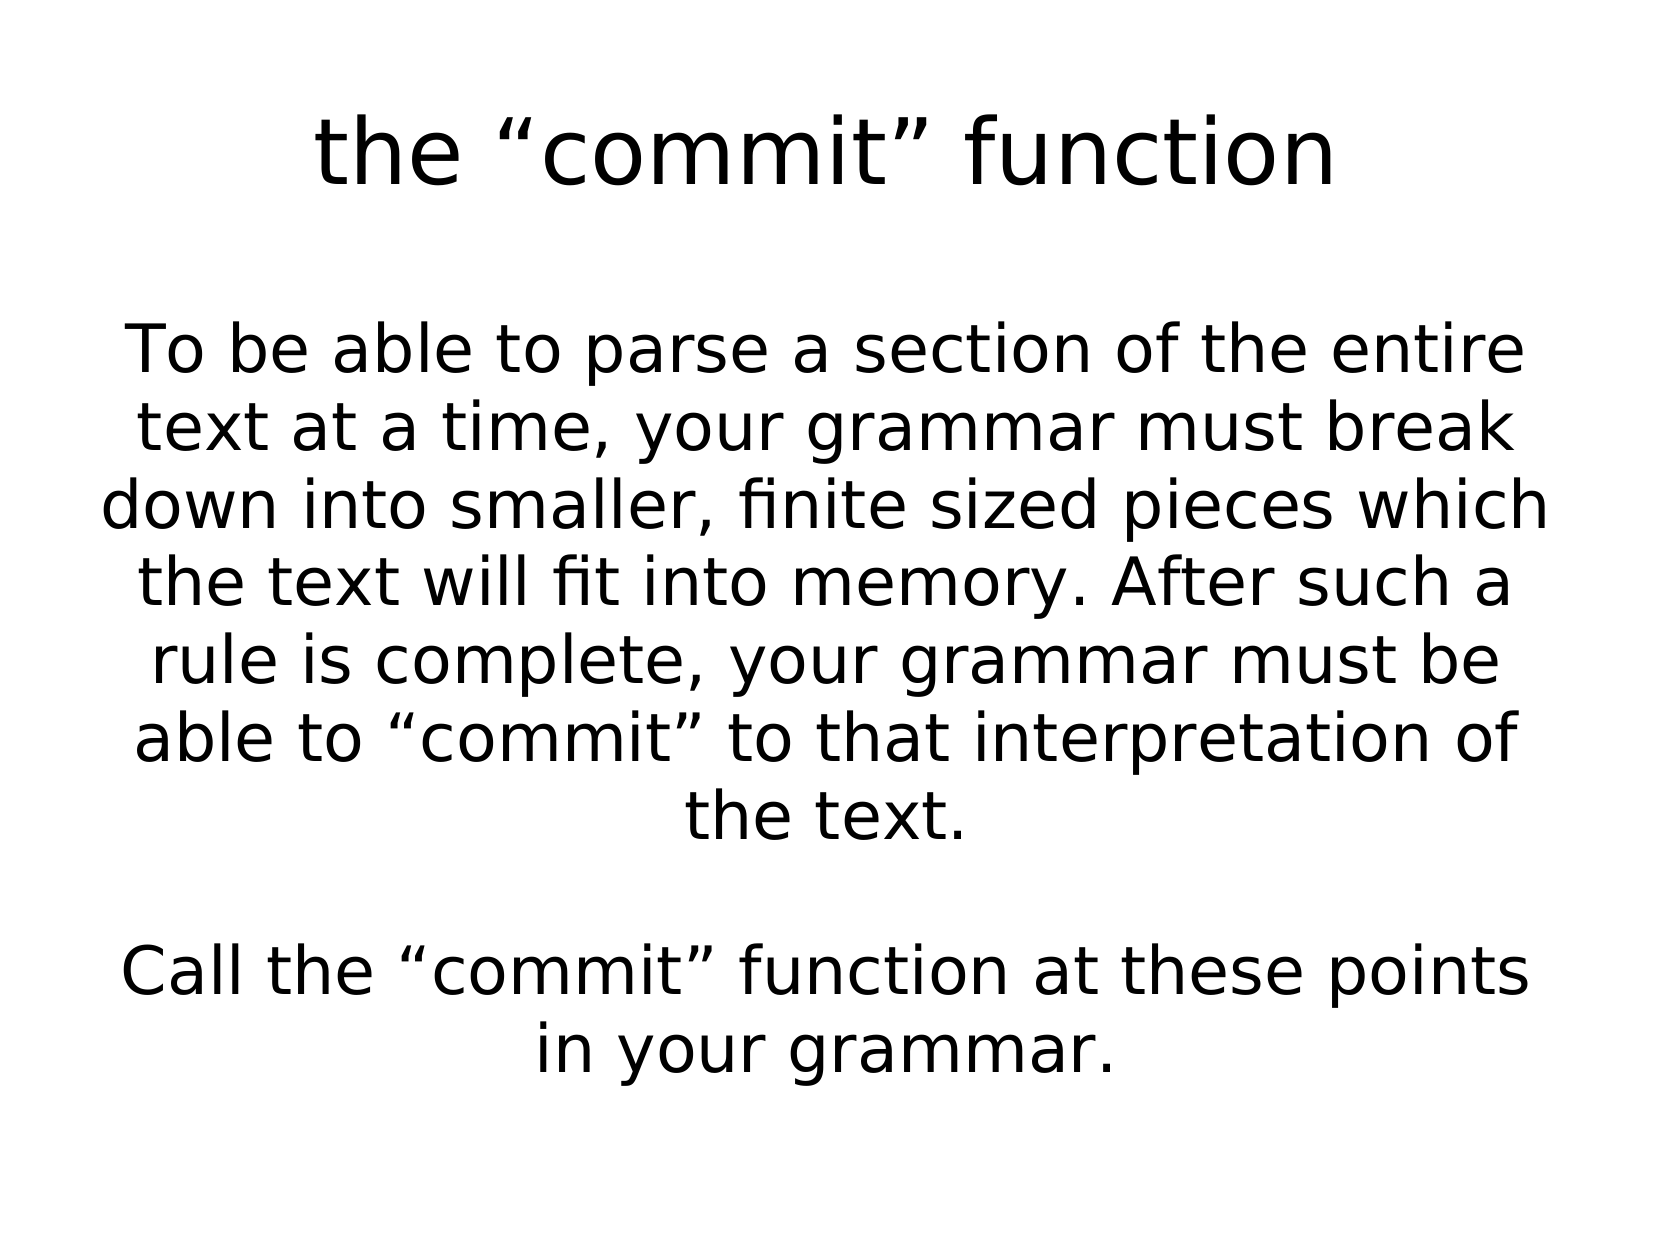

# the “commit” function
To be able to parse a section of the entire text at a time, your grammar must break down into smaller, finite sized pieces which the text will fit into memory. After such a rule is complete, your grammar must be able to “commit” to that interpretation of the text.
Call the “commit” function at these points in your grammar.